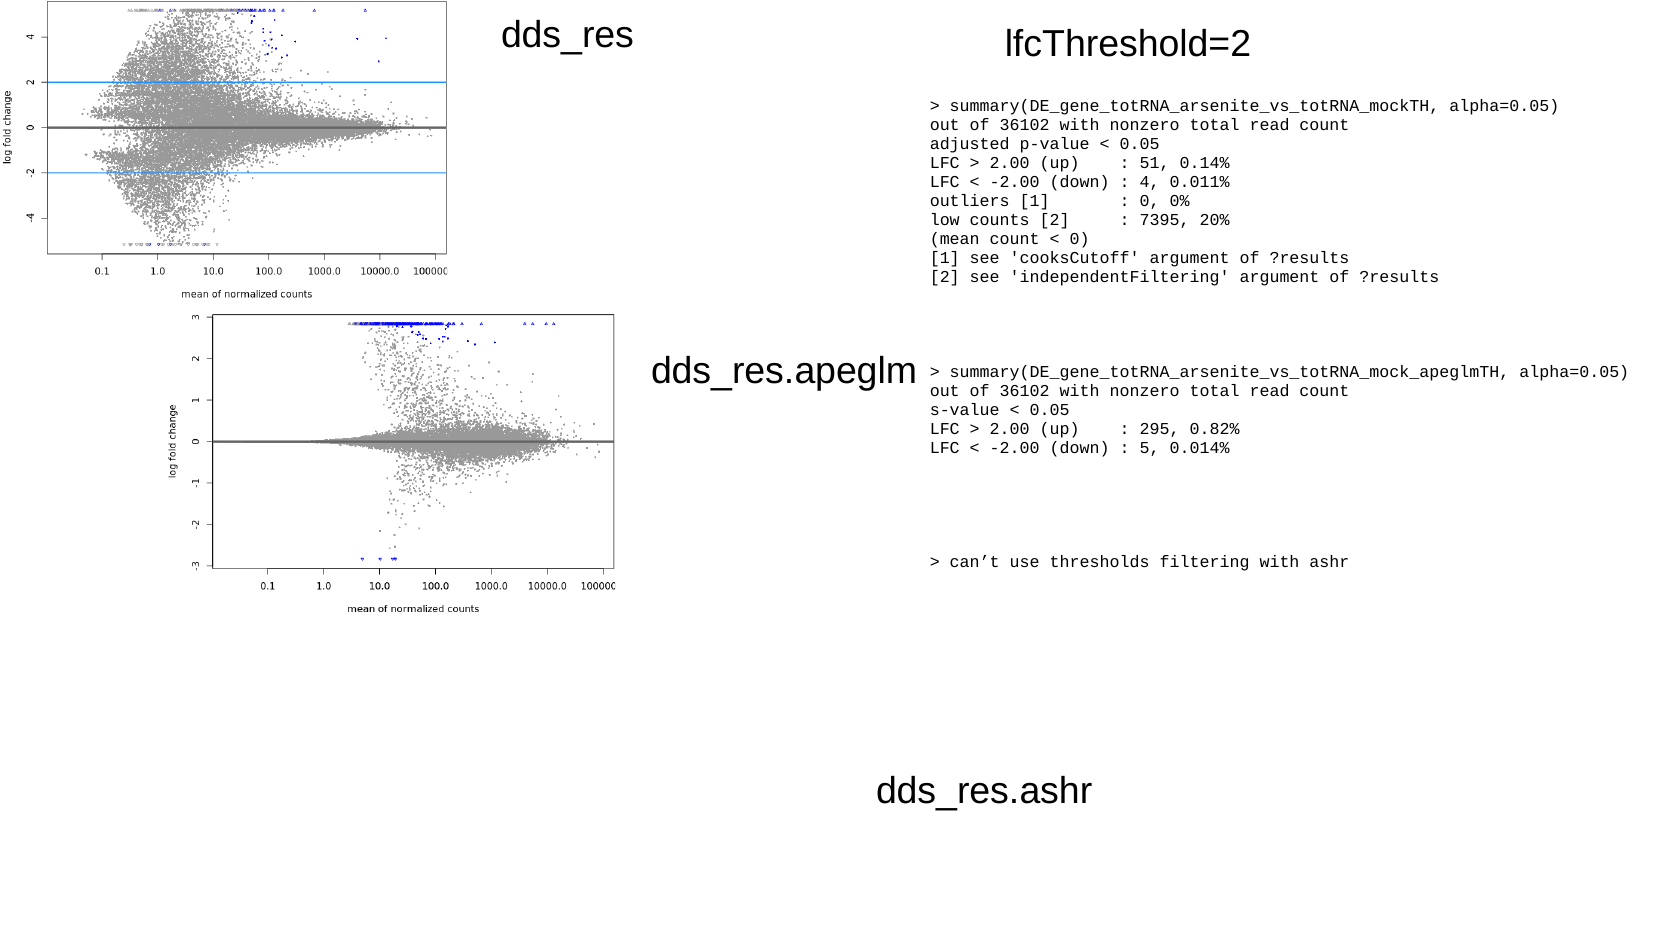

dds_res
		dds_res.apeglm
					dds_res.ashr
lfcThreshold=2
> summary(DE_gene_totRNA_arsenite_vs_totRNA_mockTH, alpha=0.05)
out of 36102 with nonzero total read count
adjusted p-value < 0.05
LFC > 2.00 (up) : 51, 0.14%
LFC < -2.00 (down) : 4, 0.011%
outliers [1] : 0, 0%
low counts [2] : 7395, 20%
(mean count < 0)
[1] see 'cooksCutoff' argument of ?results
[2] see 'independentFiltering' argument of ?results
> summary(DE_gene_totRNA_arsenite_vs_totRNA_mock_apeglmTH, alpha=0.05)
out of 36102 with nonzero total read count
s-value < 0.05
LFC > 2.00 (up) : 295, 0.82%
LFC < -2.00 (down) : 5, 0.014%
> can’t use thresholds filtering with ashr